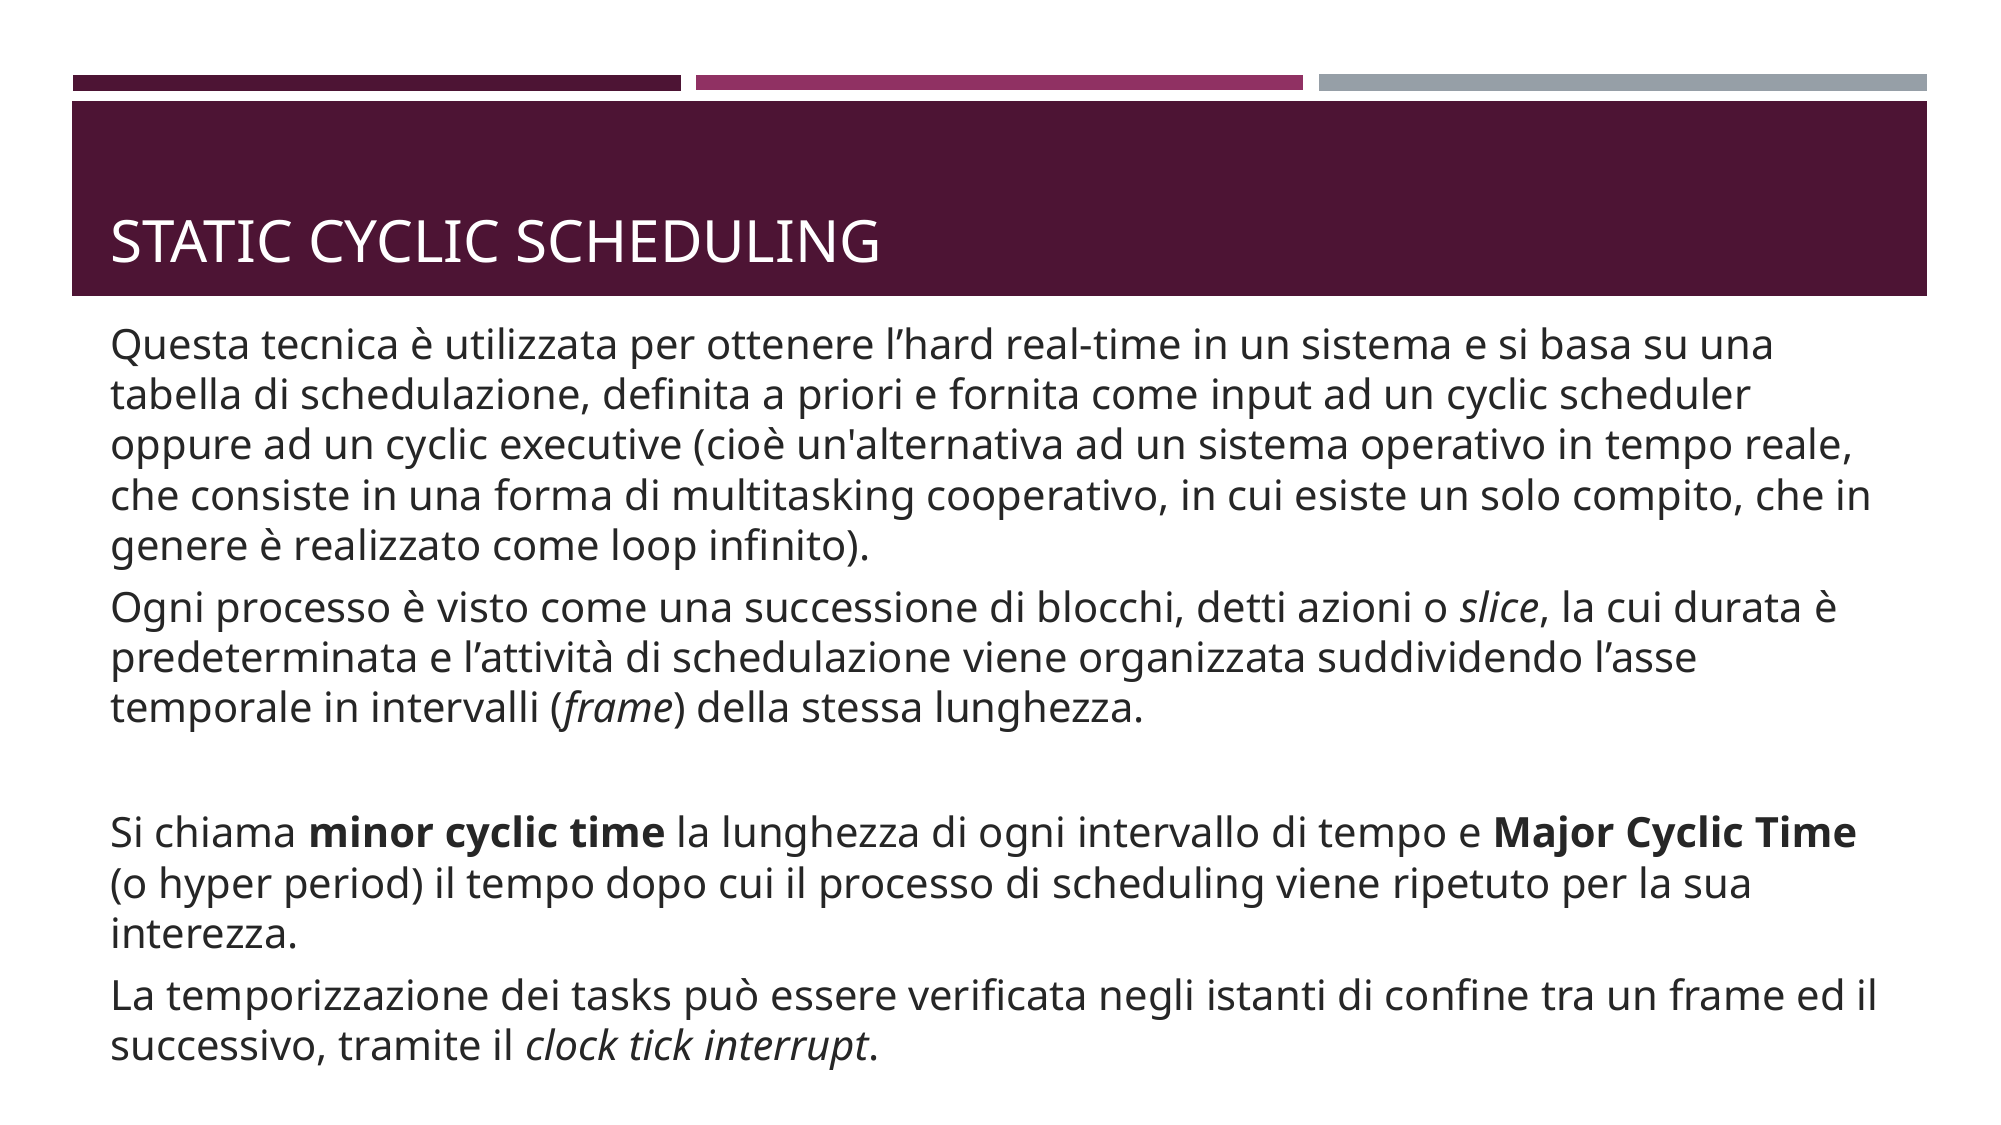

# Static cyclic scheduling
Questa tecnica è utilizzata per ottenere l’hard real-time in un sistema e si basa su una tabella di schedulazione, definita a priori e fornita come input ad un cyclic scheduler oppure ad un cyclic executive (cioè un'alternativa ad un sistema operativo in tempo reale, che consiste in una forma di multitasking cooperativo, in cui esiste un solo compito, che in genere è realizzato come loop infinito).
Ogni processo è visto come una successione di blocchi, detti azioni o slice, la cui durata è predeterminata e l’attività di schedulazione viene organizzata suddividendo l’asse temporale in intervalli (frame) della stessa lunghezza.
Si chiama minor cyclic time la lunghezza di ogni intervallo di tempo e Major Cyclic Time (o hyper period) il tempo dopo cui il processo di scheduling viene ripetuto per la sua interezza.
La temporizzazione dei tasks può essere verificata negli istanti di confine tra un frame ed il successivo, tramite il clock tick interrupt.